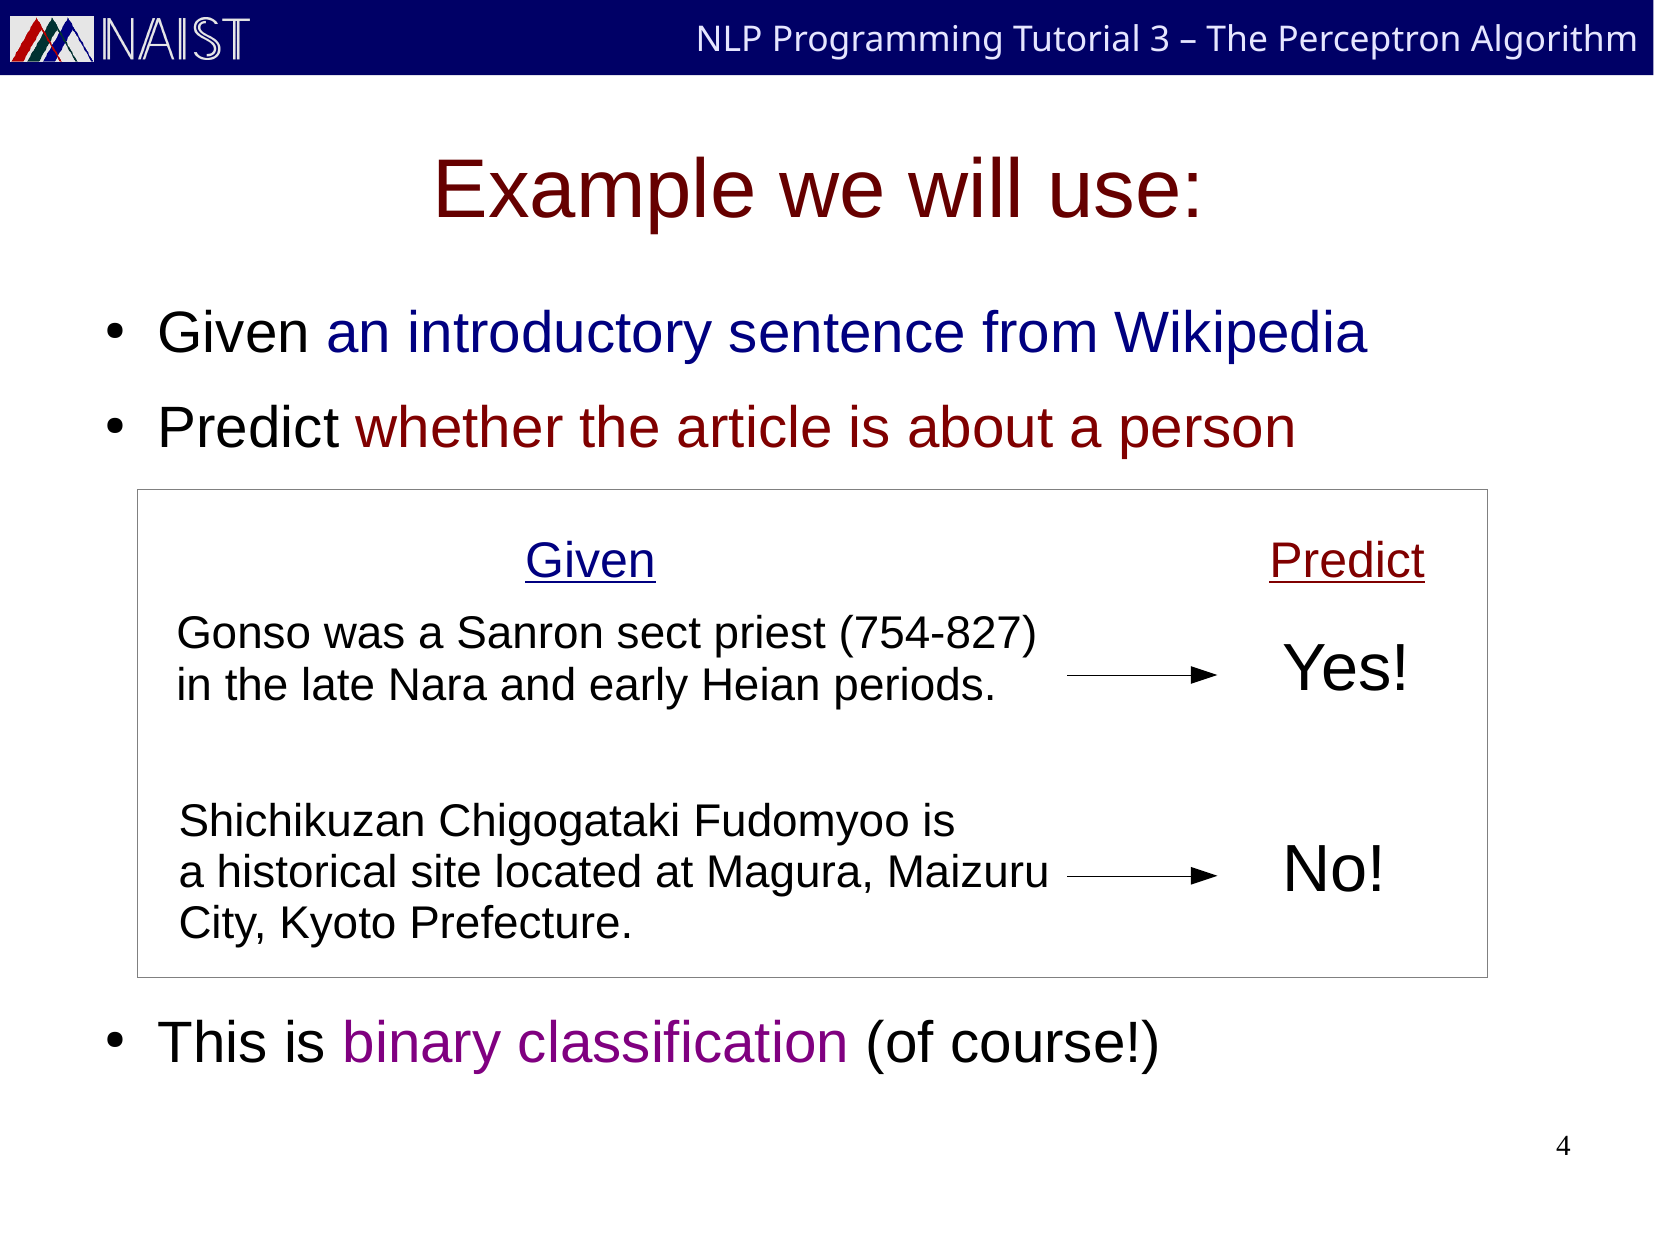

# Example we will use:
Given an introductory sentence from Wikipedia
Predict whether the article is about a person
This is binary classification (of course!)
Given
Predict
Gonso was a Sanron sect priest (754-827)
in the late Nara and early Heian periods.
Yes!
Shichikuzan Chigogataki Fudomyoo is
a historical site located at Magura, Maizuru
City, Kyoto Prefecture.
No!
4